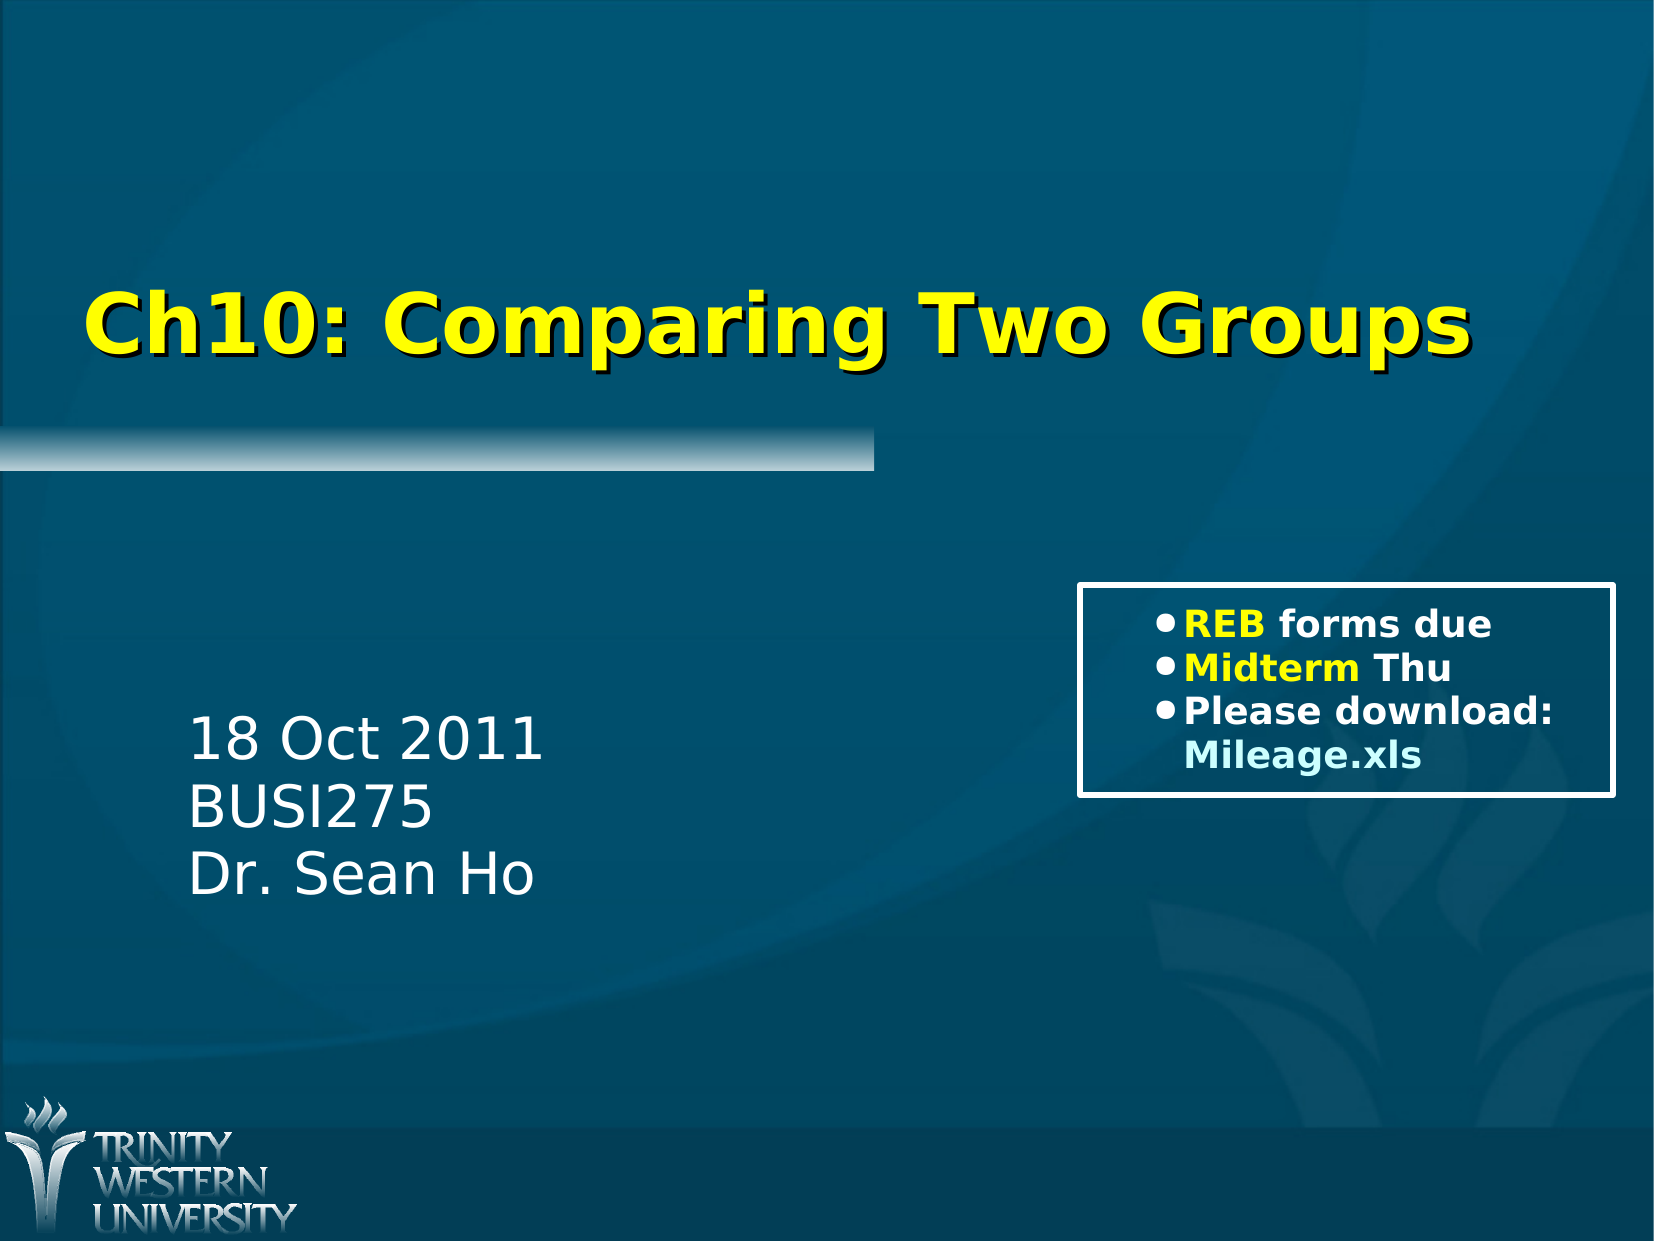

# Ch10: Comparing Two Groups
18 Oct 2011
BUSI275
Dr. Sean Ho
REB forms due
Midterm Thu
Please download:
Mileage.xls